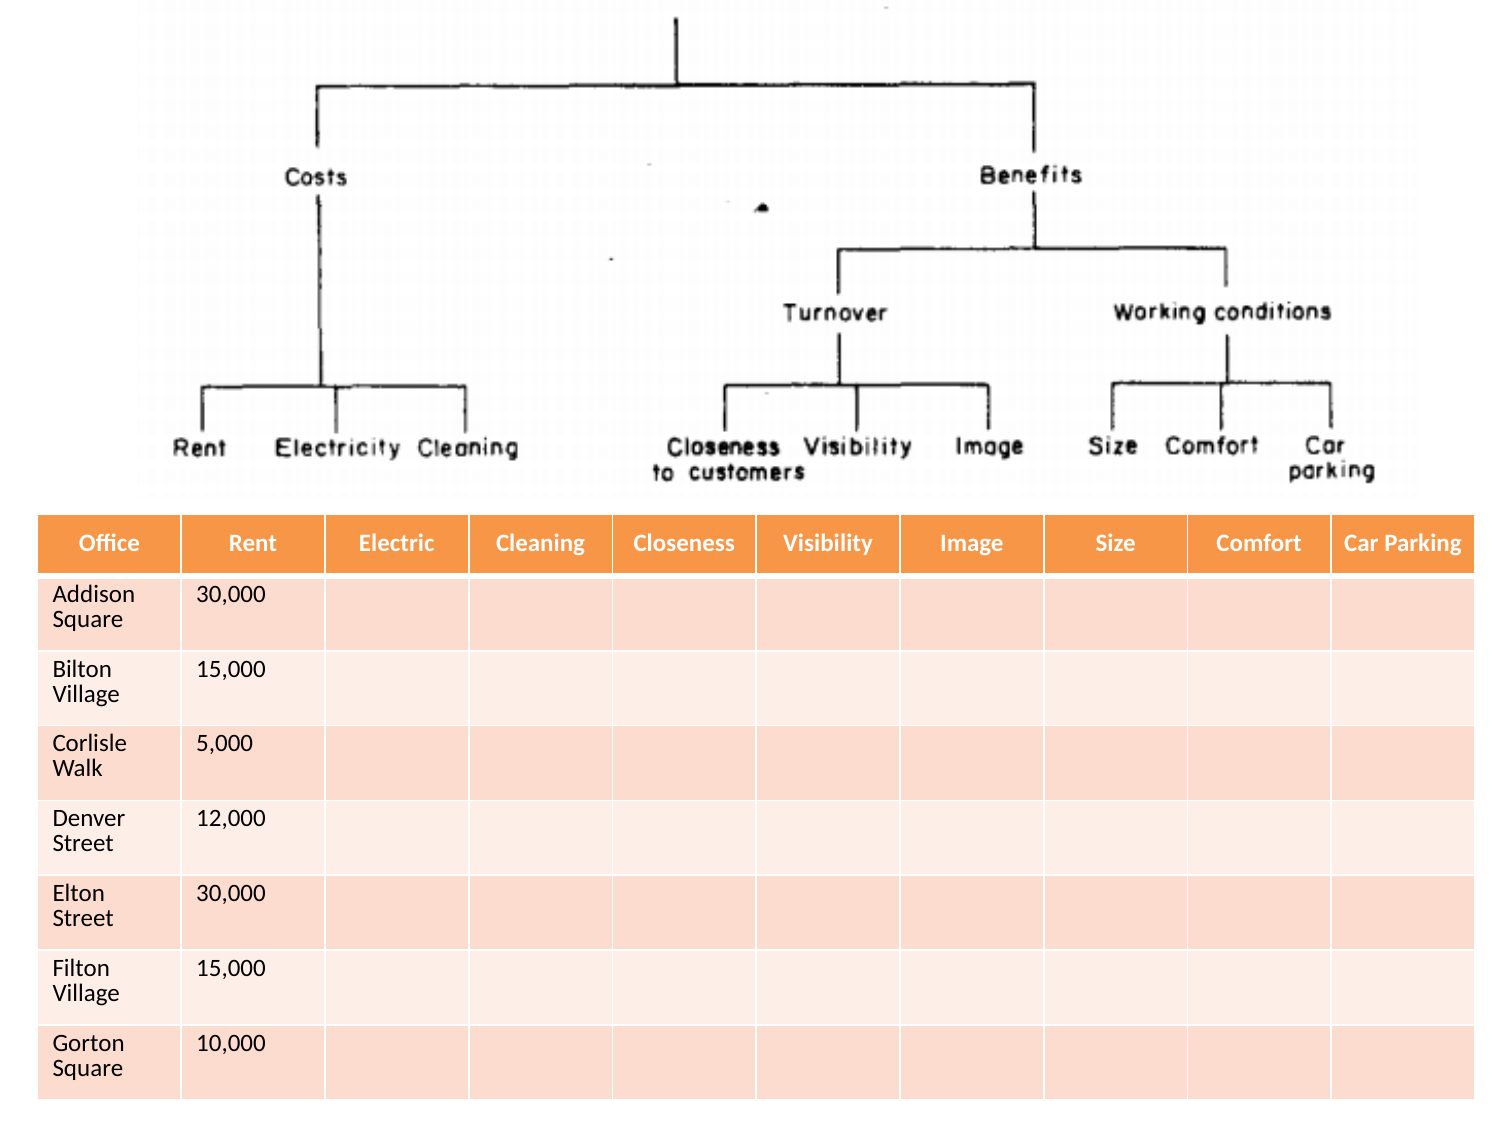

| Office | Rent | Electric | Cleaning | Closeness | Visibility | Image | Size | Comfort | Car Parking |
| --- | --- | --- | --- | --- | --- | --- | --- | --- | --- |
| Addison Square | 30,000 | | | | | | | | |
| Bilton Village | 15,000 | | | | | | | | |
| Corlisle Walk | 5,000 | | | | | | | | |
| Denver Street | 12,000 | | | | | | | | |
| Elton Street | 30,000 | | | | | | | | |
| Filton Village | 15,000 | | | | | | | | |
| Gorton Square | 10,000 | | | | | | | | |